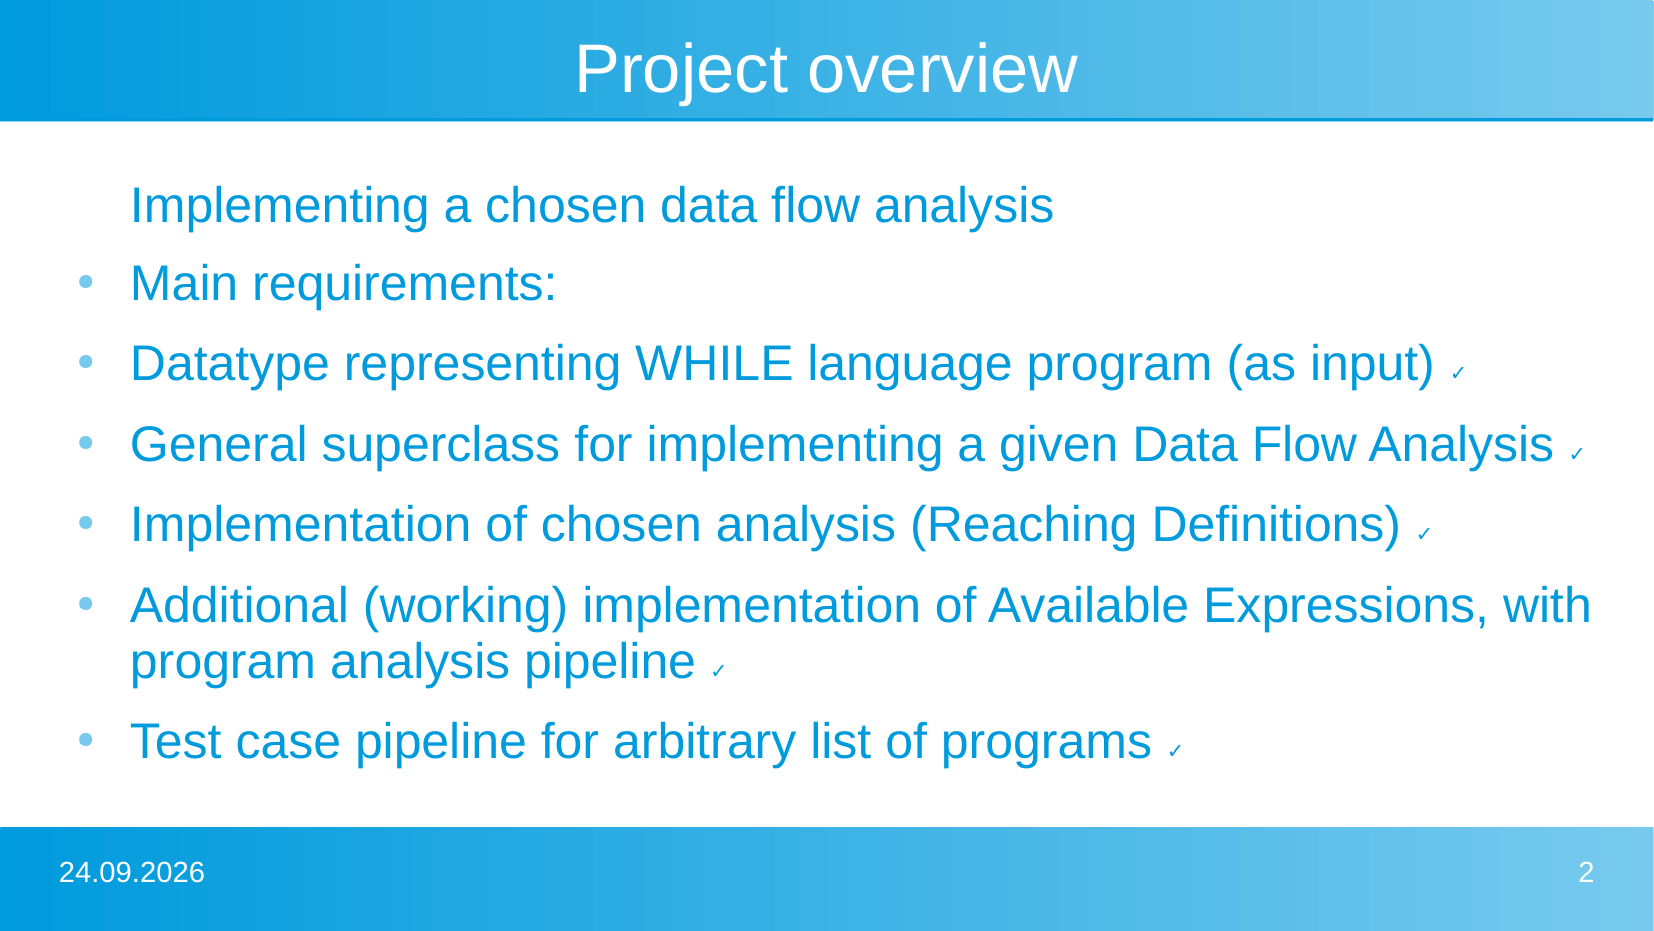

# Project overview
Implementing a chosen data flow analysis
Main requirements:
Datatype representing WHILE language program (as input) ✓
General superclass for implementing a given Data Flow Analysis ✓
Implementation of chosen analysis (Reaching Definitions) ✓
Additional (working) implementation of Available Expressions, with program analysis pipeline ✓
Test case pipeline for arbitrary list of programs ✓
2